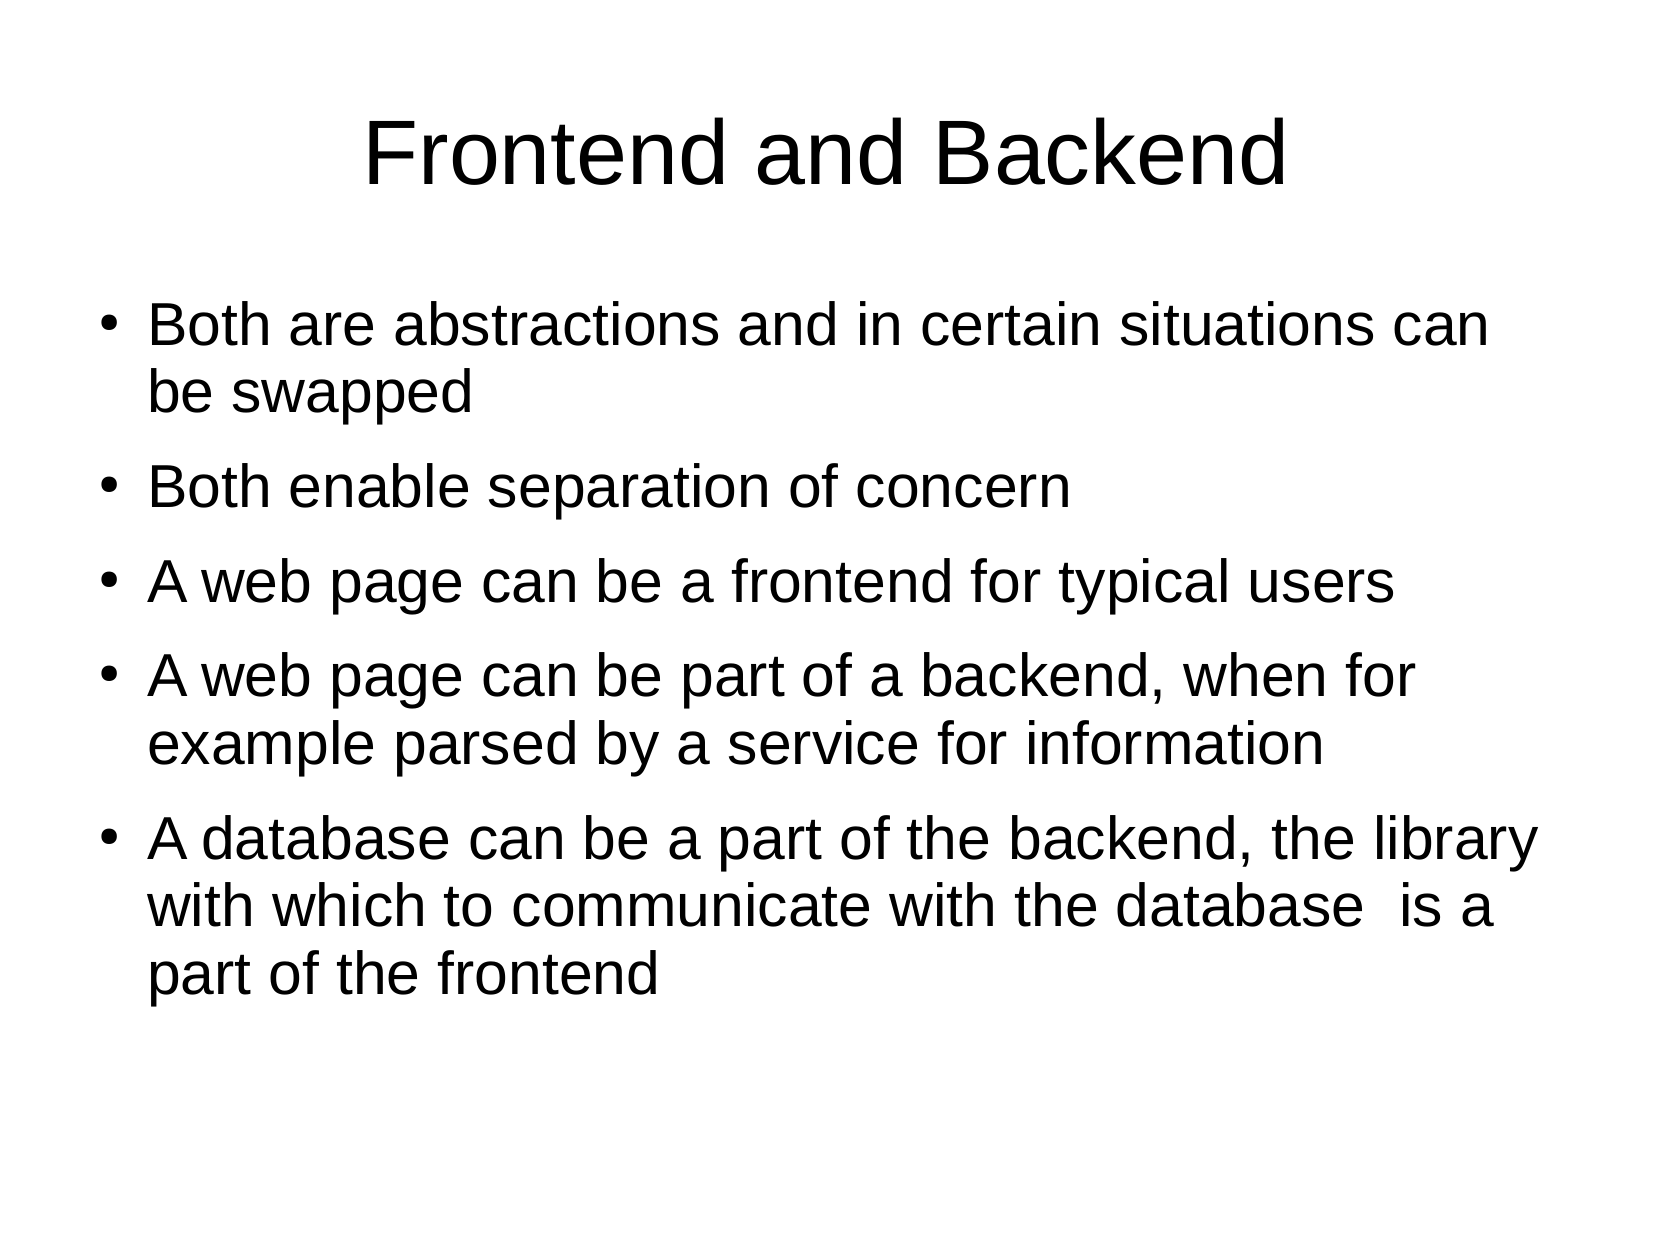

# Frontend and Backend
Both are abstractions and in certain situations can be swapped
Both enable separation of concern
A web page can be a frontend for typical users
A web page can be part of a backend, when for example parsed by a service for information
A database can be a part of the backend, the library with which to communicate with the database is a part of the frontend